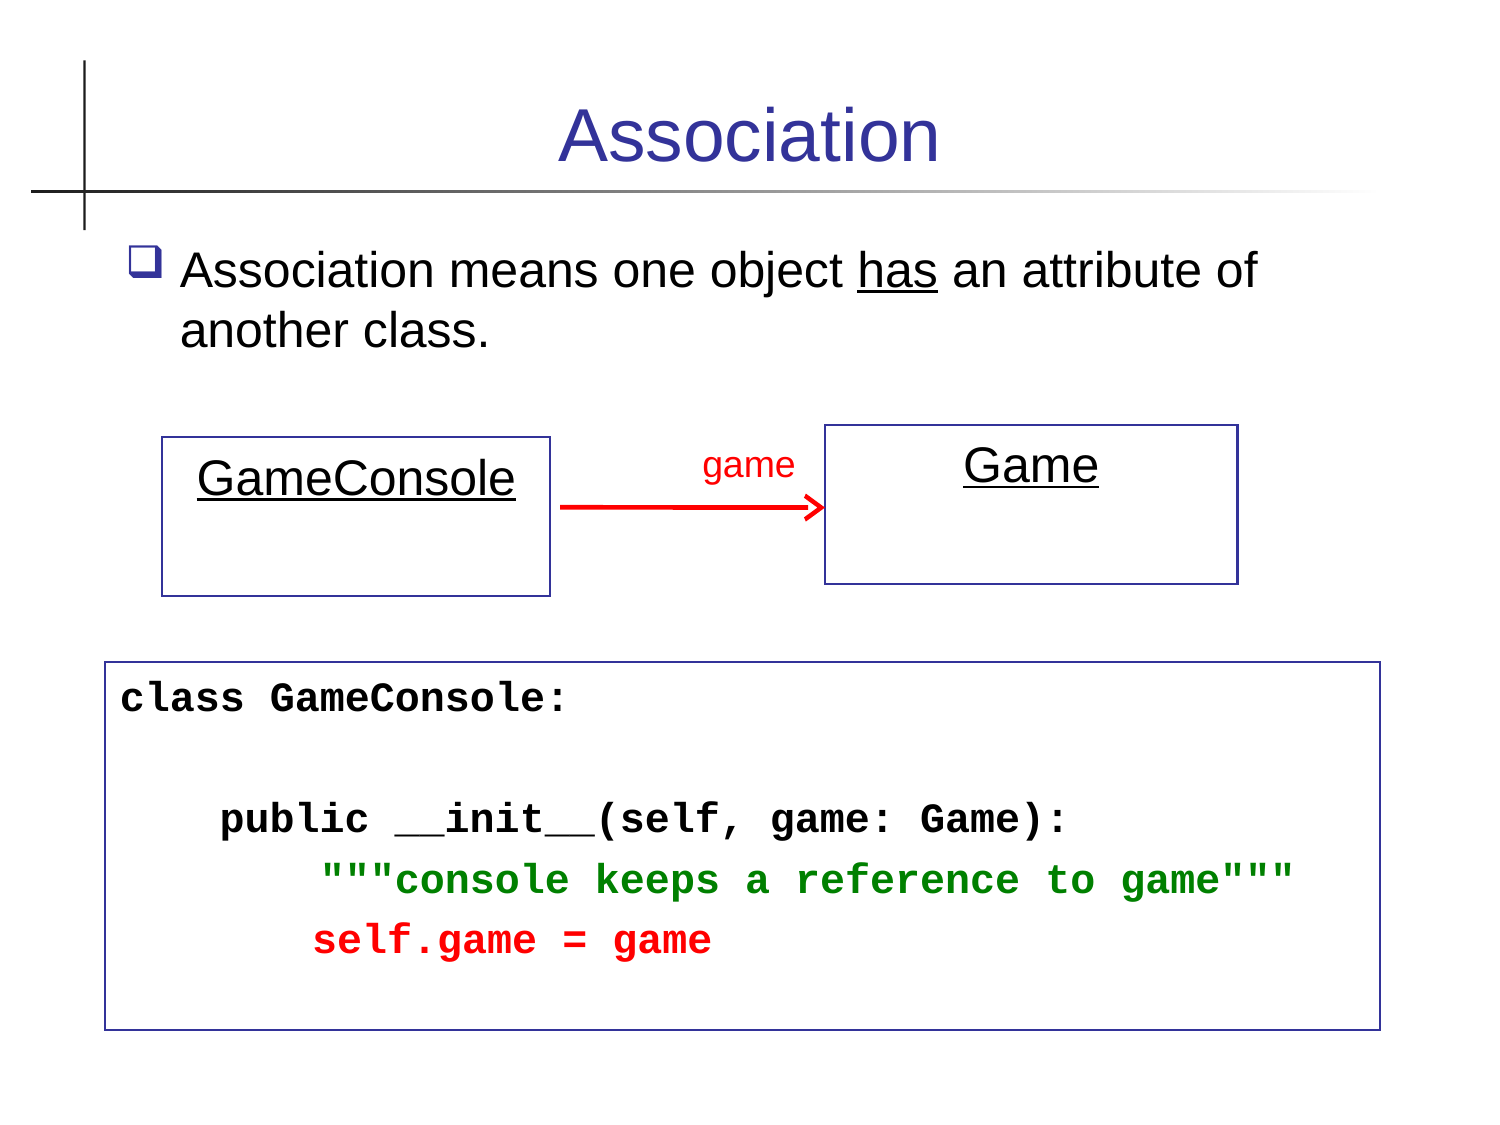

# Association
Association means one object has an attribute of another class.
Game
game
GameConsole
class GameConsole:
 public __init__(self, game: Game):
 """console keeps a reference to game"""
		 self.game = game